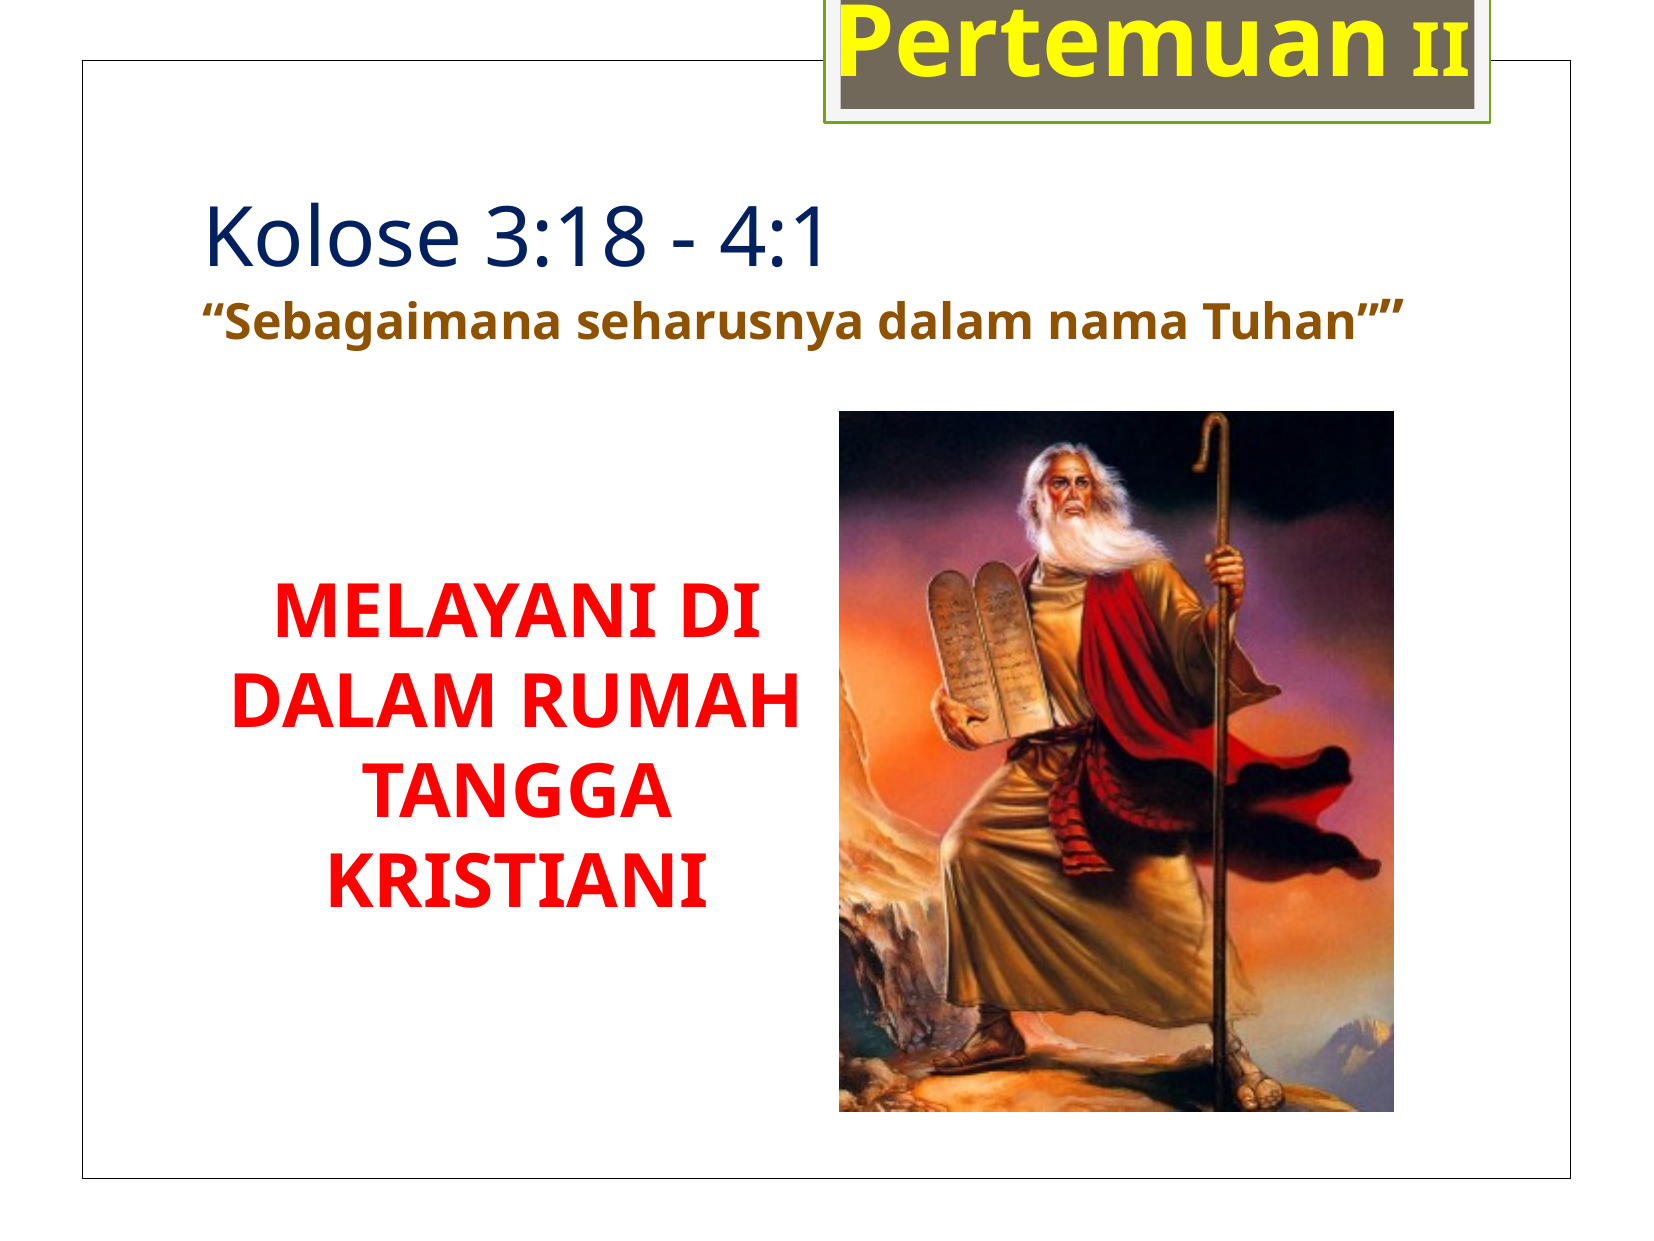

Pertemuan II
Kolose 3:18 - 4:1
“Sebagaimana seharusnya dalam nama Tuhan””
#
MELAYANI DI DALAM RUMAH TANGGA KRISTIANI